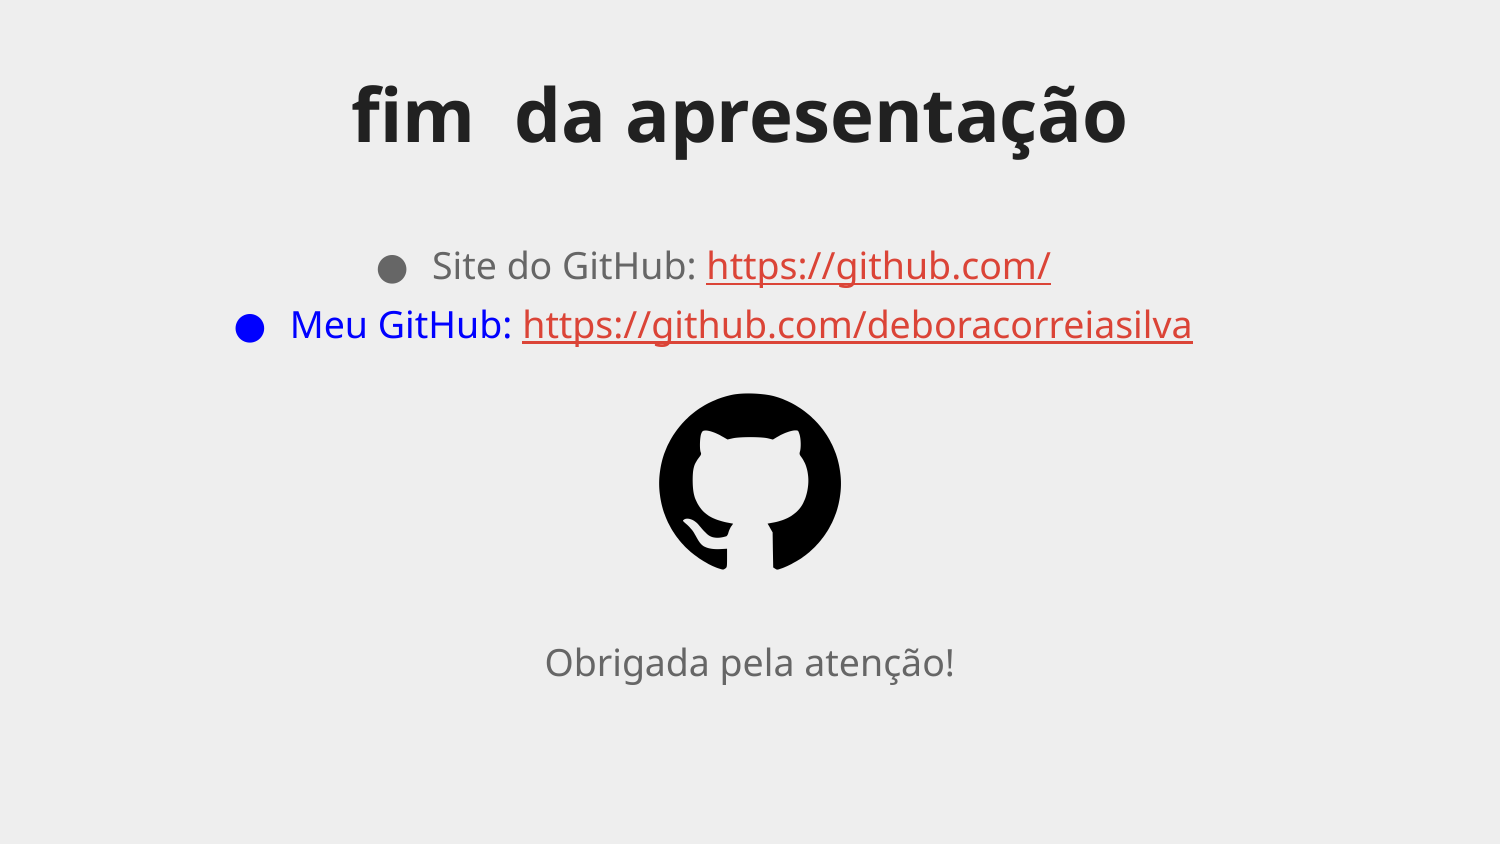

# fim da apresentação
Site do GitHub: https://github.com/
Meu GitHub: https://github.com/deboracorreiasilva
Obrigada pela atenção!